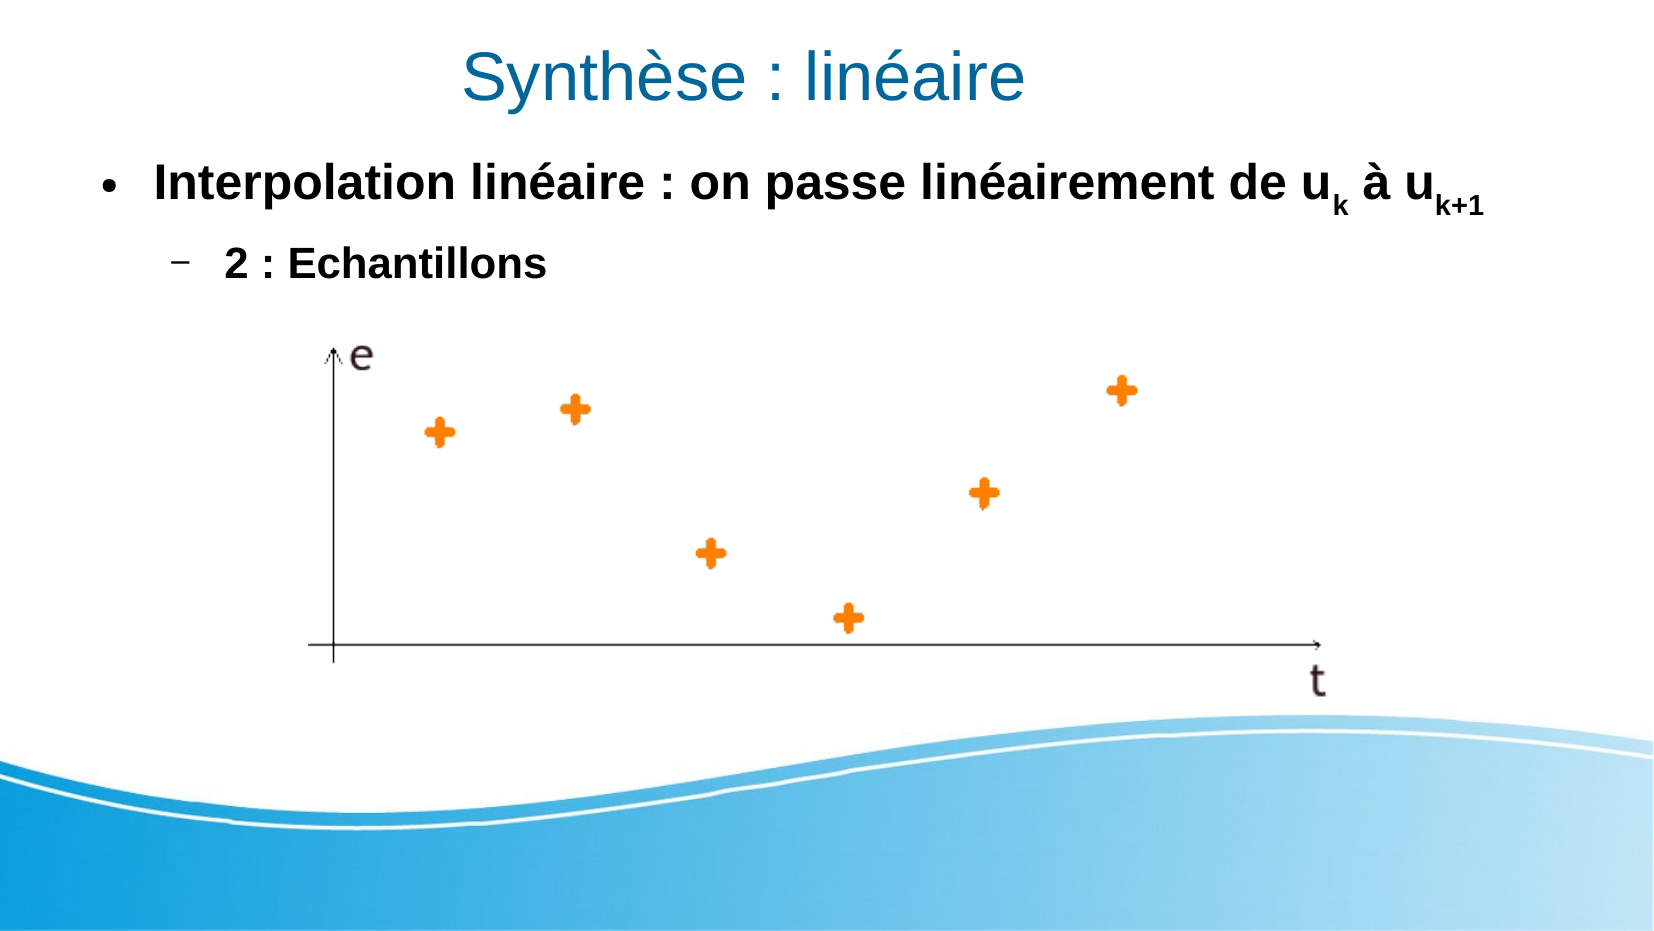

# Synthèse : linéaire
Interpolation linéaire : on passe linéairement de uk à uk+1
2 : Echantillons